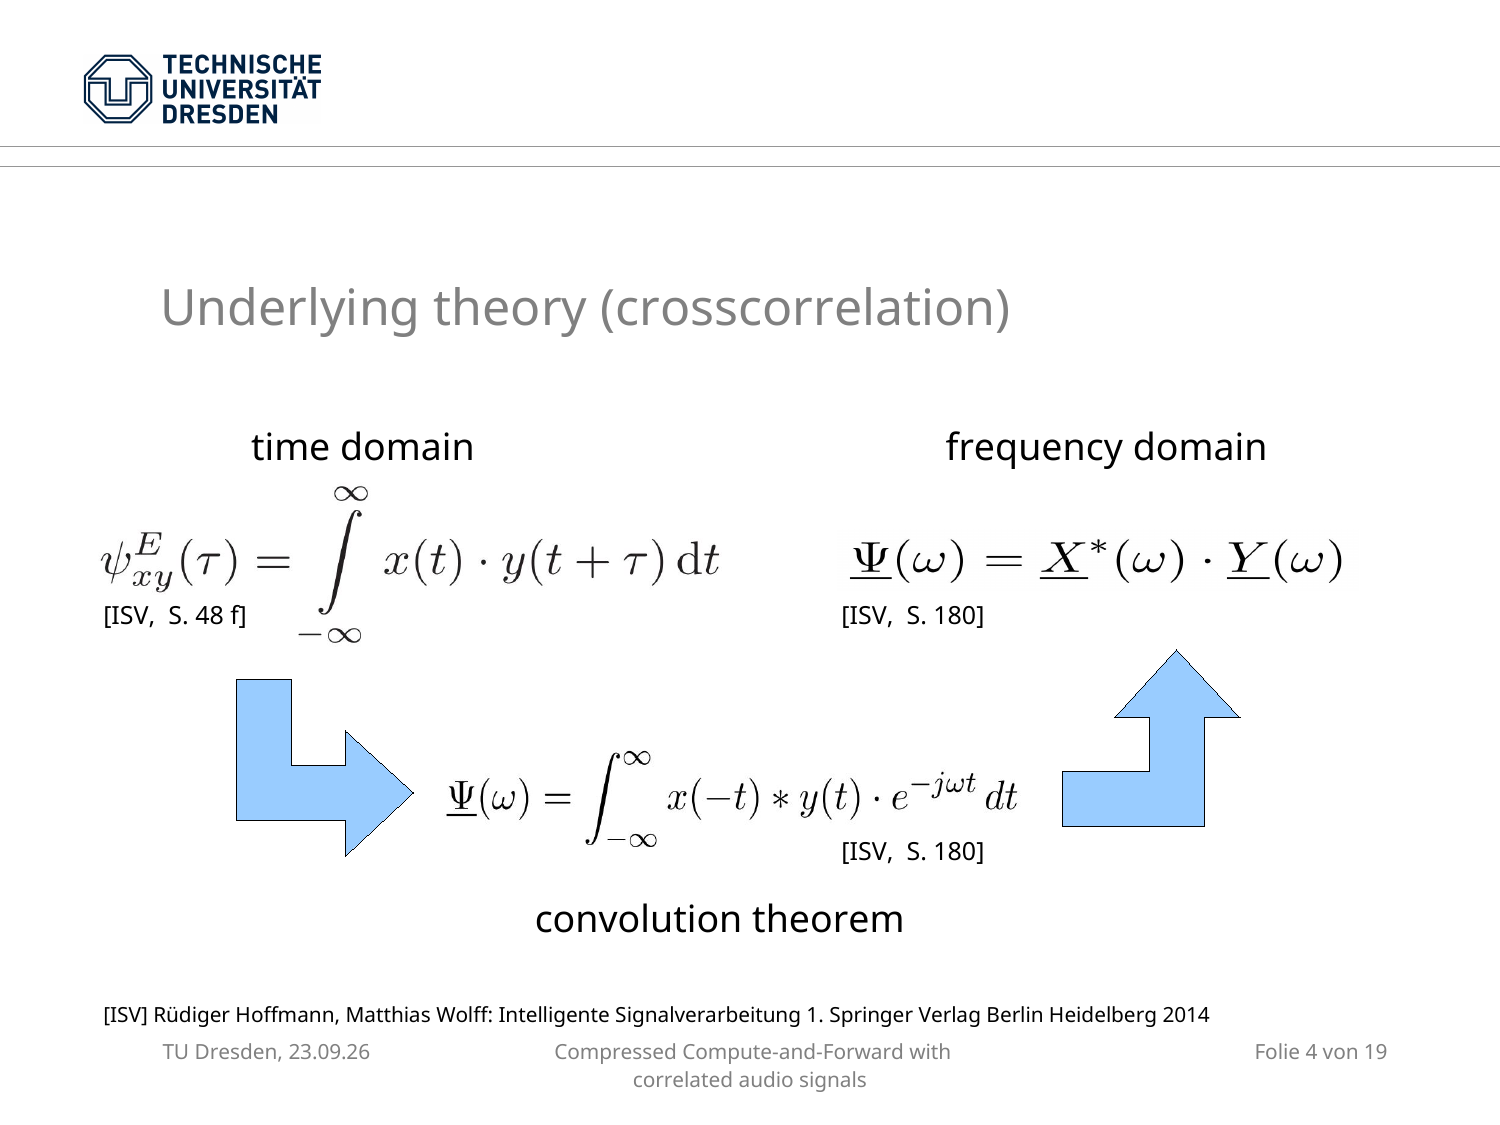

# Underlying theory (crosscorrelation)
time domain
[ISV, S. 48 f]
frequency domain
[ISV, S. 180]
convolution theorem
[ISV, S. 180]
[ISV] Rüdiger Hoﬀmann, Matthias Wolﬀ: Intelligente Signalverarbeitung 1. Springer Verlag Berlin Heidelberg 2014
4